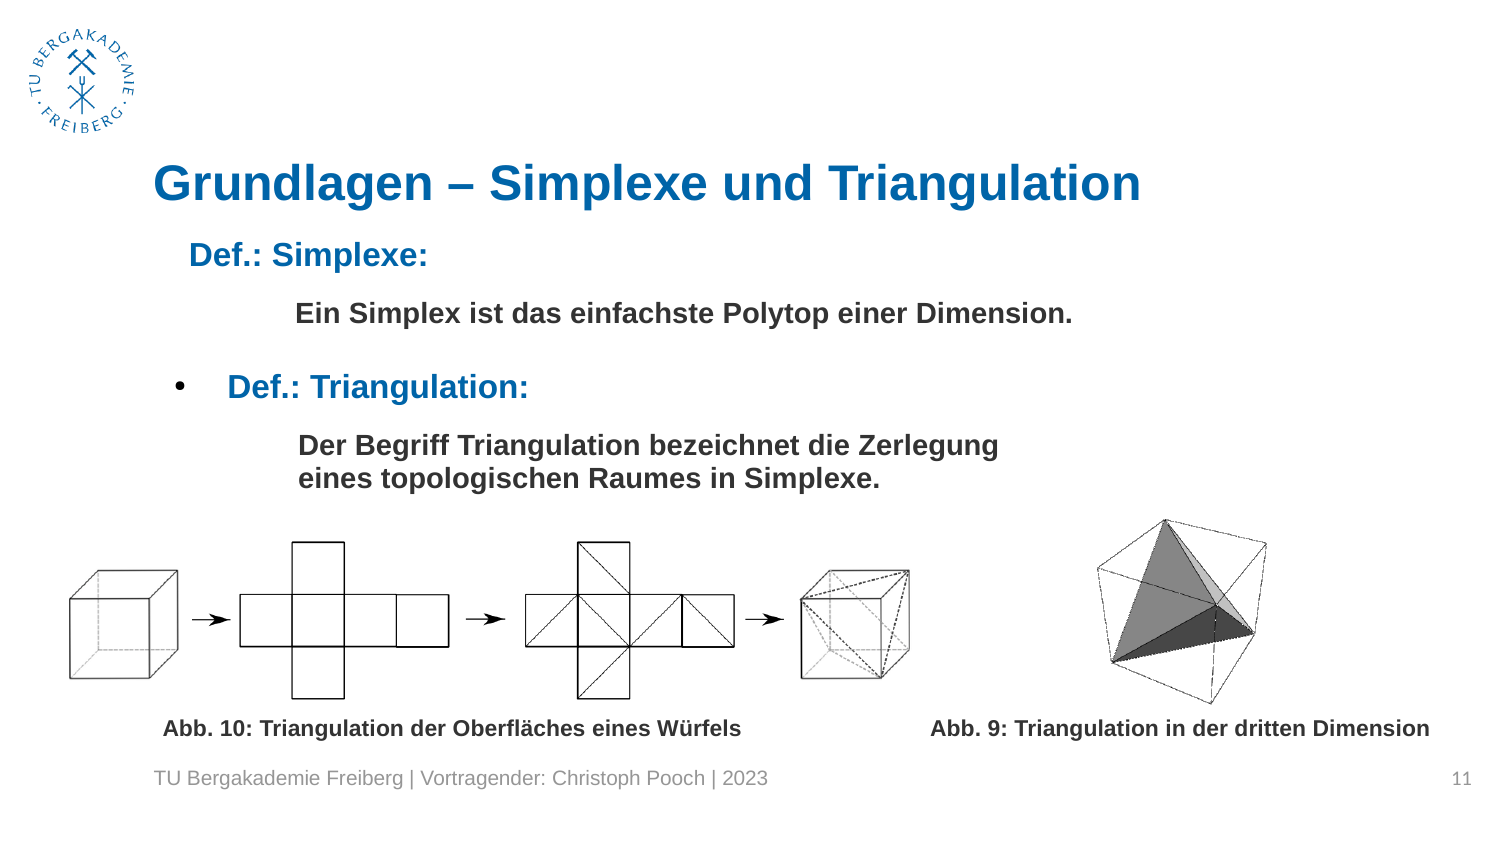

Grundlagen – Simplexe und Triangulation
# Def.: Simplexe:
Ein Simplex ist das einfachste Polytop einer Dimension.
Def.: Triangulation:
Der Begriff Triangulation bezeichnet die Zerlegung eines topologischen Raumes in Simplexe.
Abb. 8: Triangulation in der zweiten Dimension
Abb. 10: Triangulation der Oberfläches eines Würfels
Abb. 9: Triangulation in der dritten Dimension
TU Bergakademie Freiberg | Vortragender: Christoph Pooch | 2023